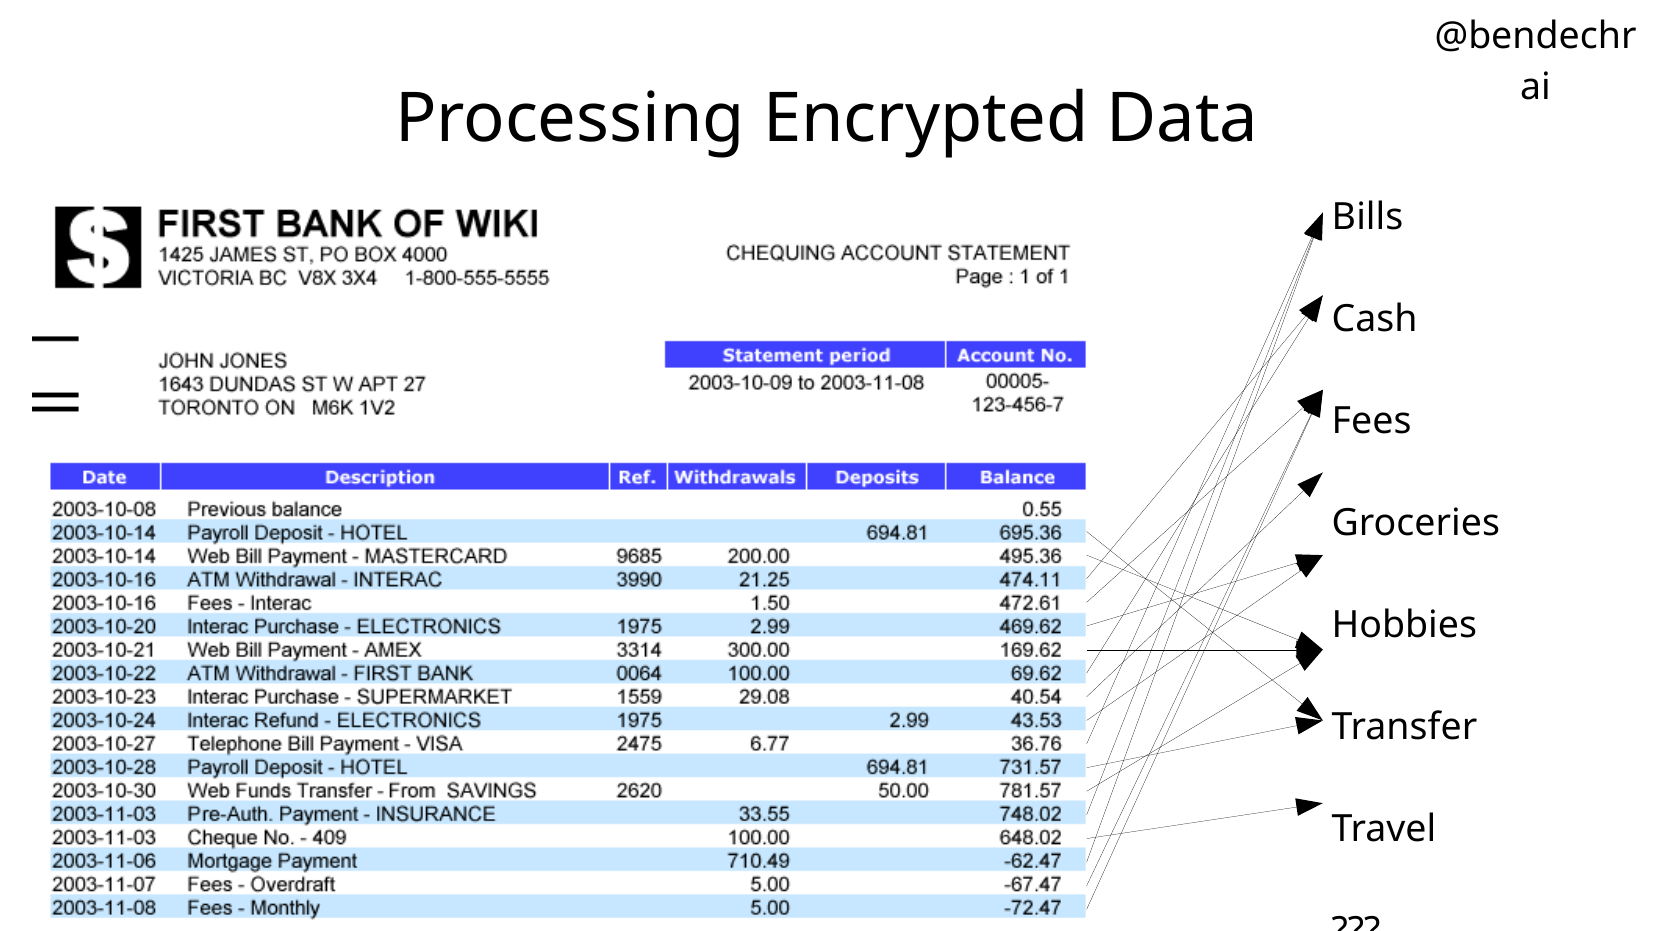

# Processing Encrypted Data
Bills
Cash
Fees
Groceries
Hobbies
Transfer
Travel
???